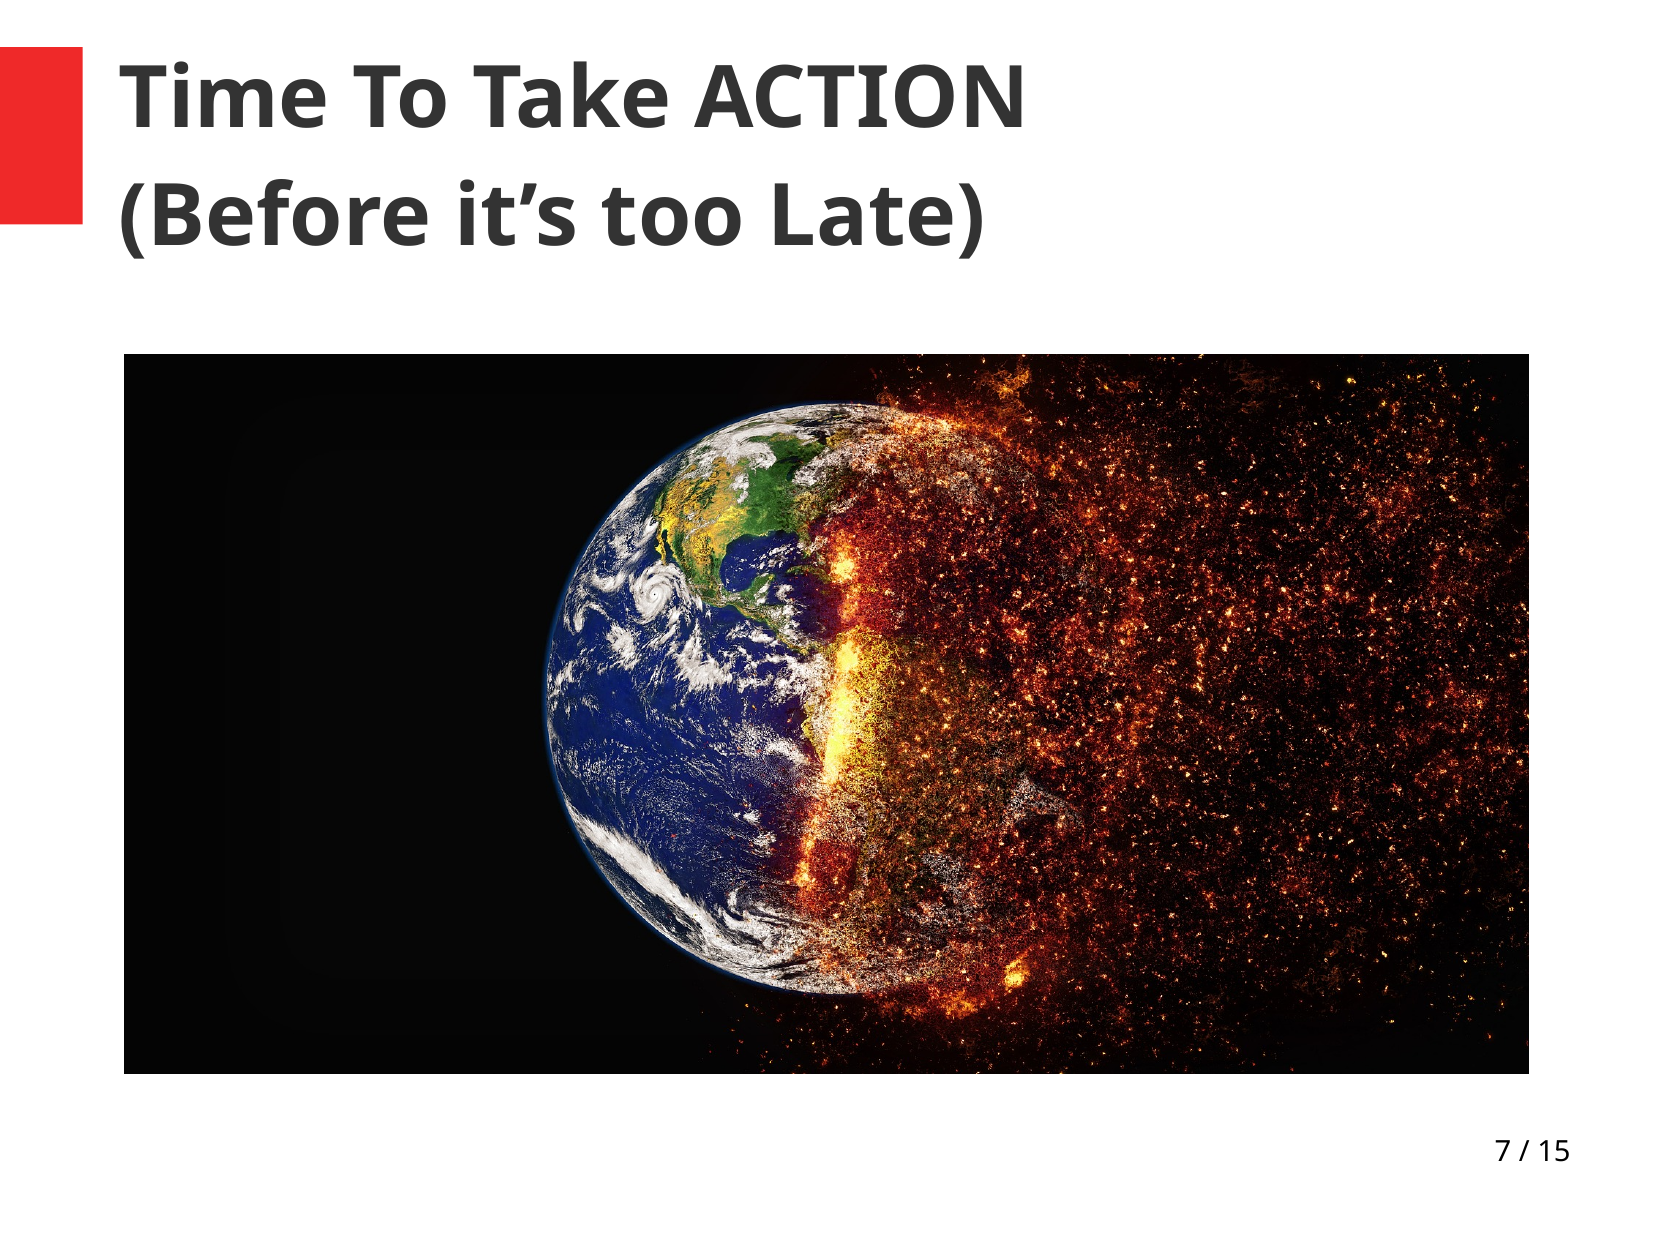

# Time To Take ACTION (Before it’s too Late)
7